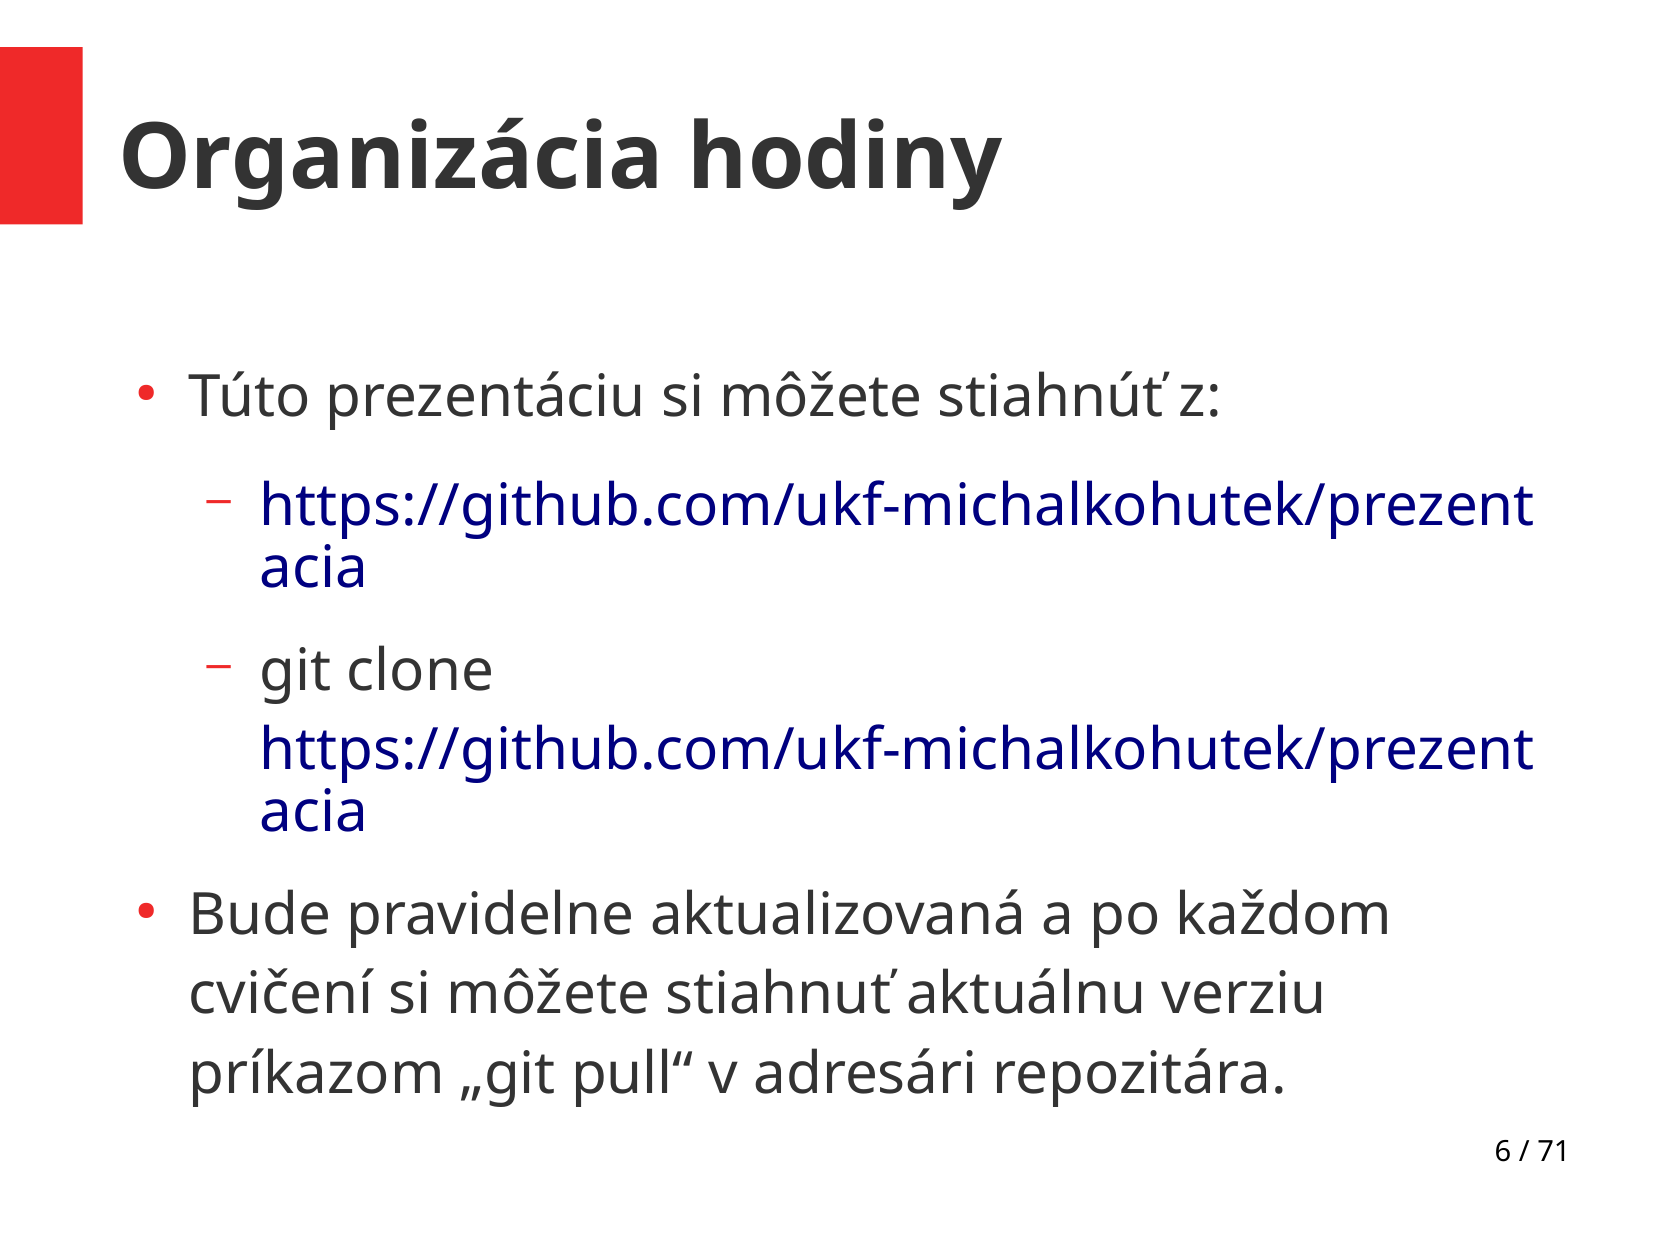

# Organizácia hodiny
Túto prezentáciu si môžete stiahnúť z:
https://github.com/ukf-michalkohutek/prezentacia
git clone https://github.com/ukf-michalkohutek/prezentacia
Bude pravidelne aktualizovaná a po každom cvičení si môžete stiahnuť aktuálnu verziu príkazom „git pull“ v adresári repozitára.
6